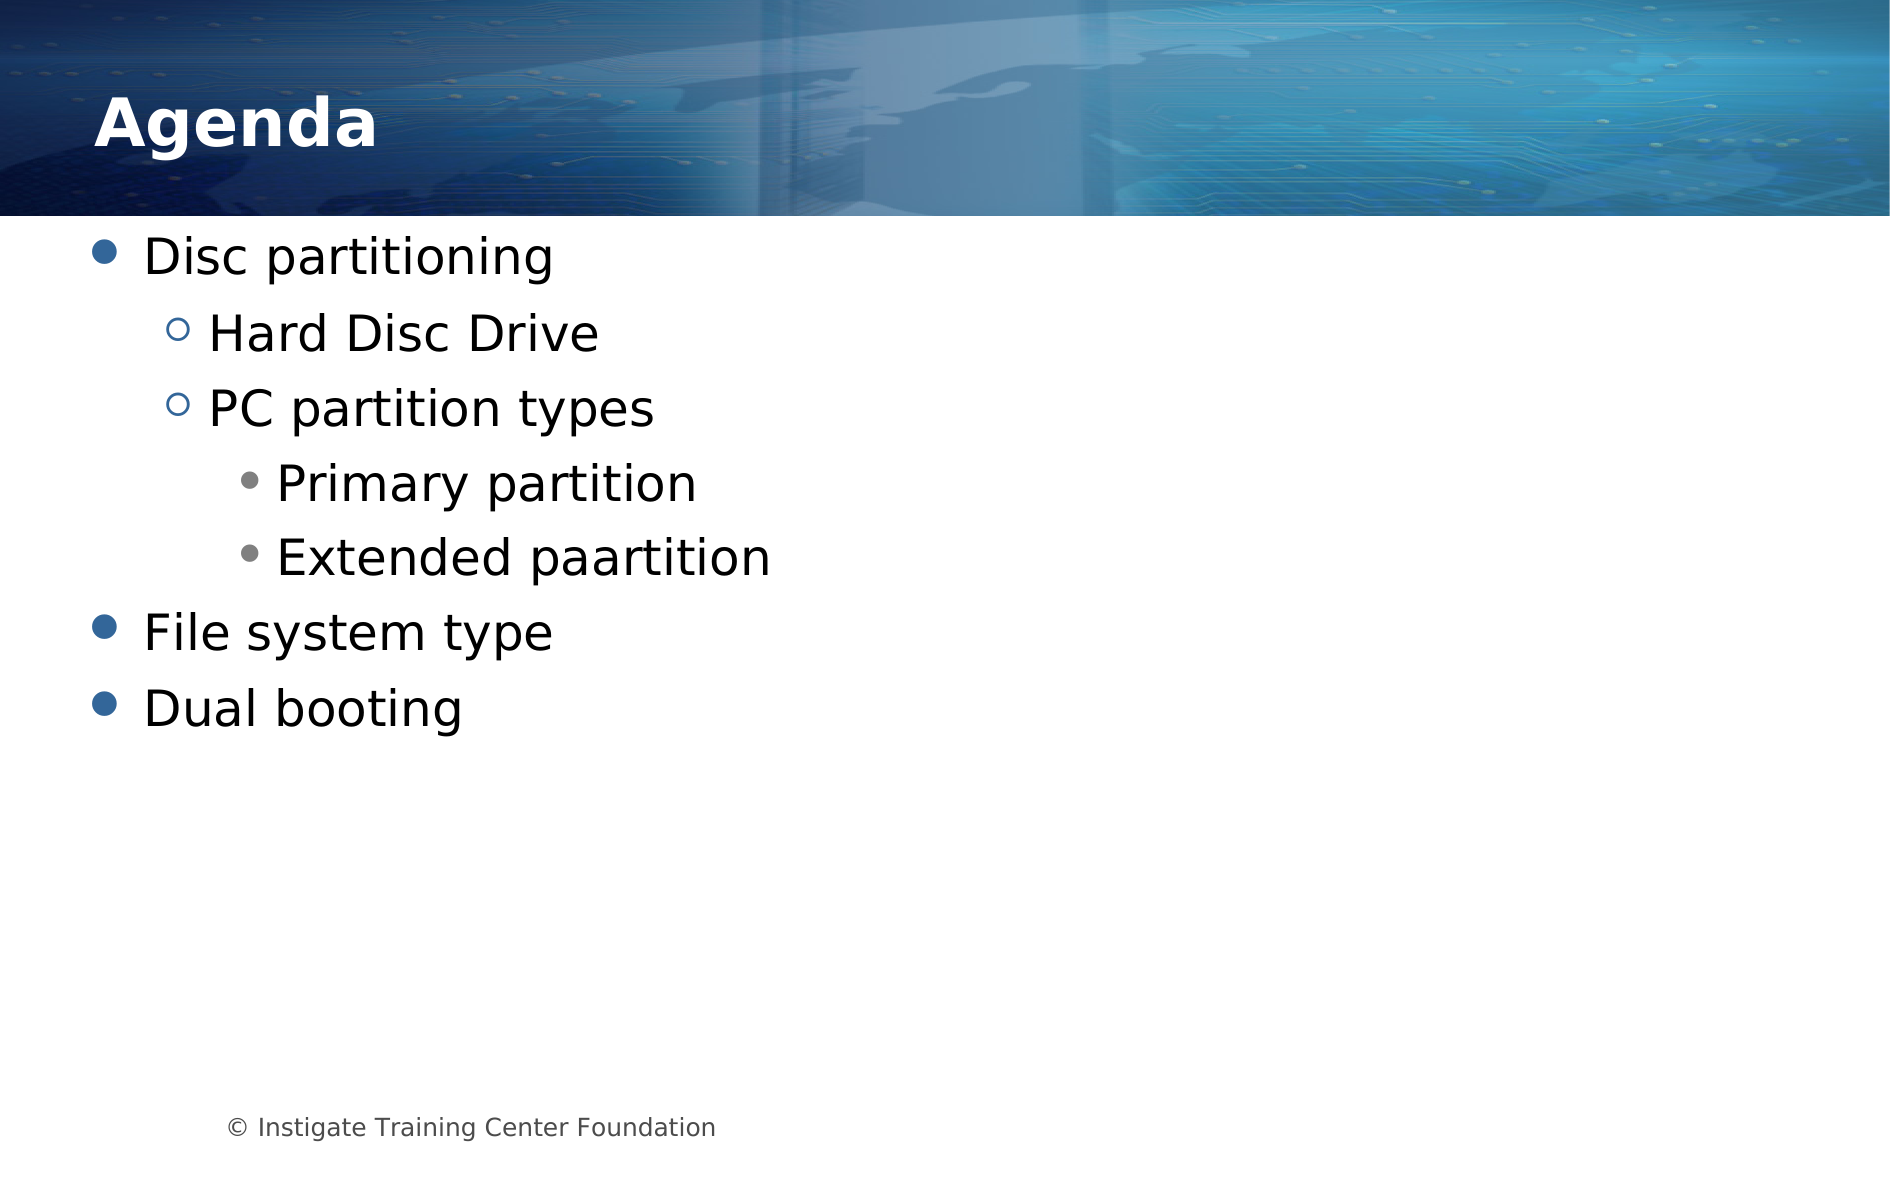

# Agenda
Disc partitioning
Hard Disc Drive
PC partition types
Primary partition
Extended paartition
File system type
Dual booting